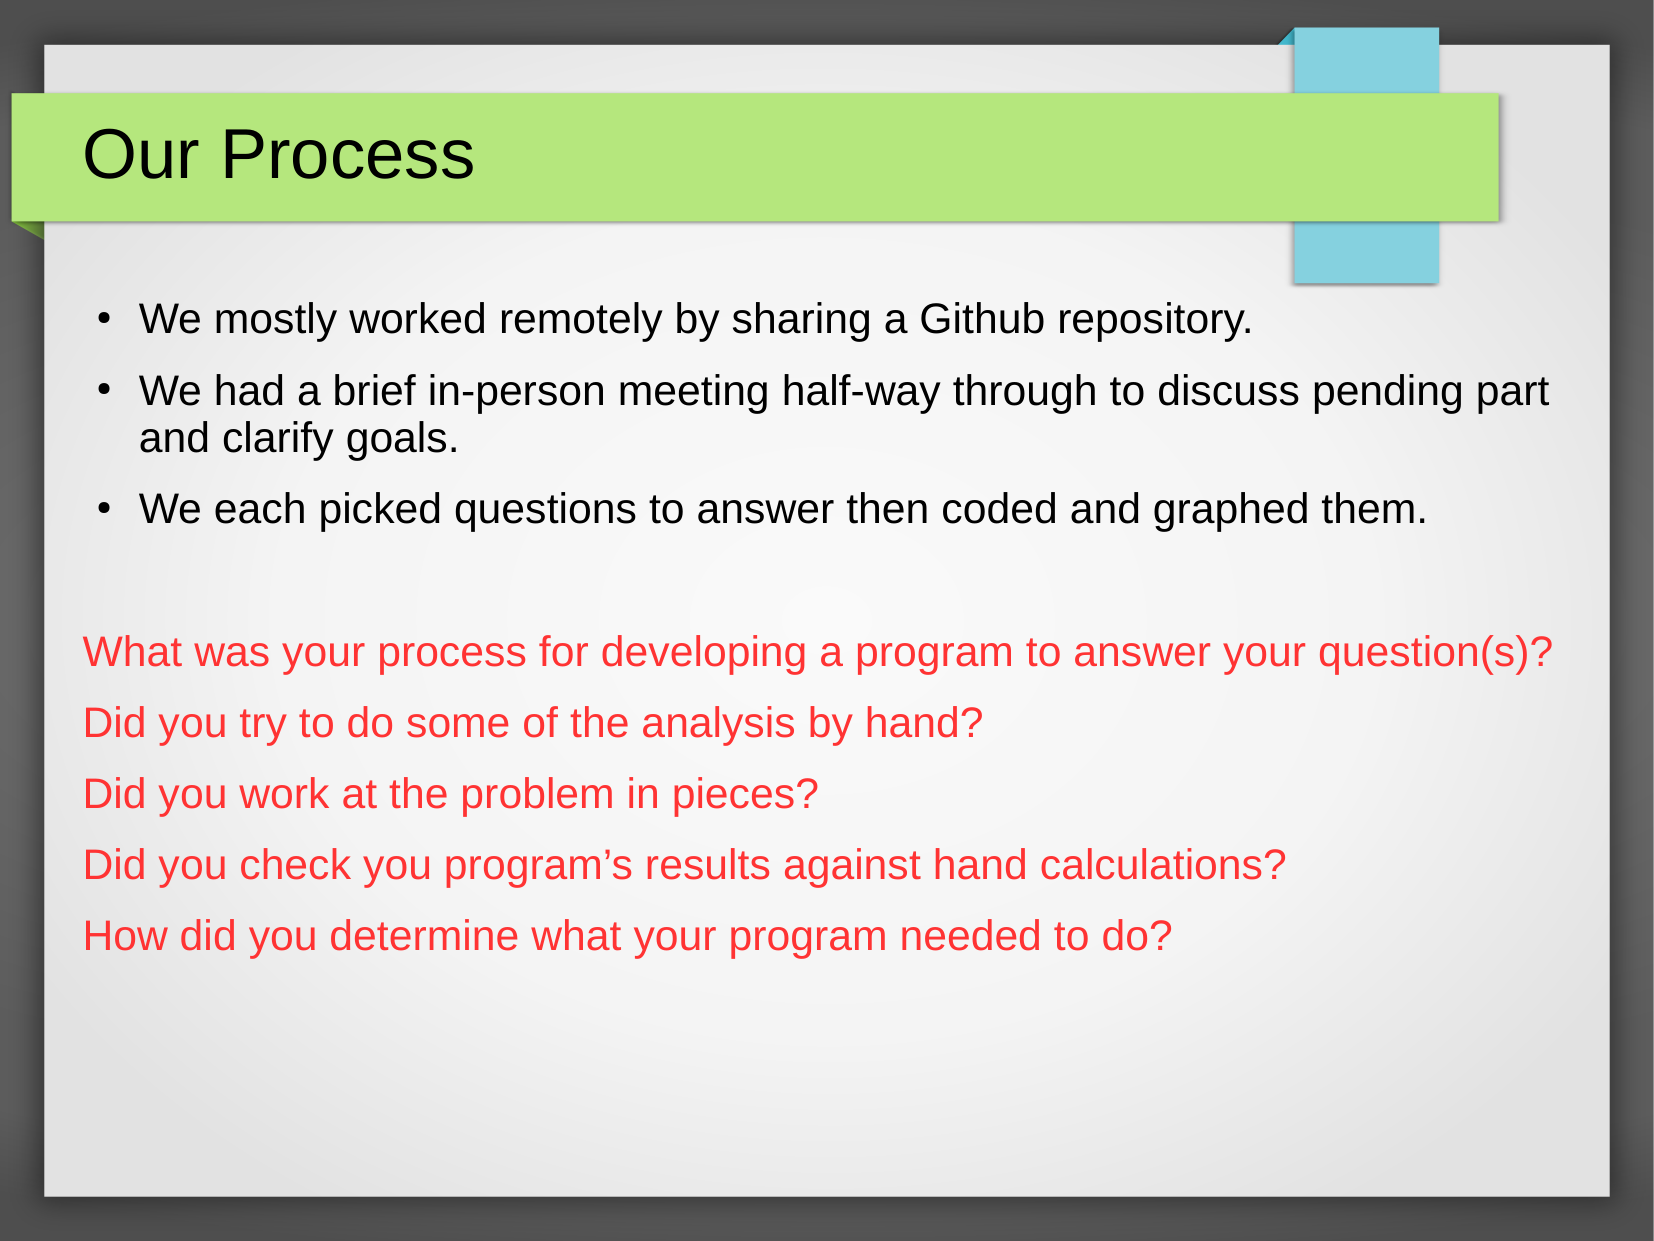

# Our Process
We mostly worked remotely by sharing a Github repository.
We had a brief in-person meeting half-way through to discuss pending part and clarify goals.
We each picked questions to answer then coded and graphed them.
What was your process for developing a program to answer your question(s)?
Did you try to do some of the analysis by hand?
Did you work at the problem in pieces?
Did you check you program’s results against hand calculations?
How did you determine what your program needed to do?